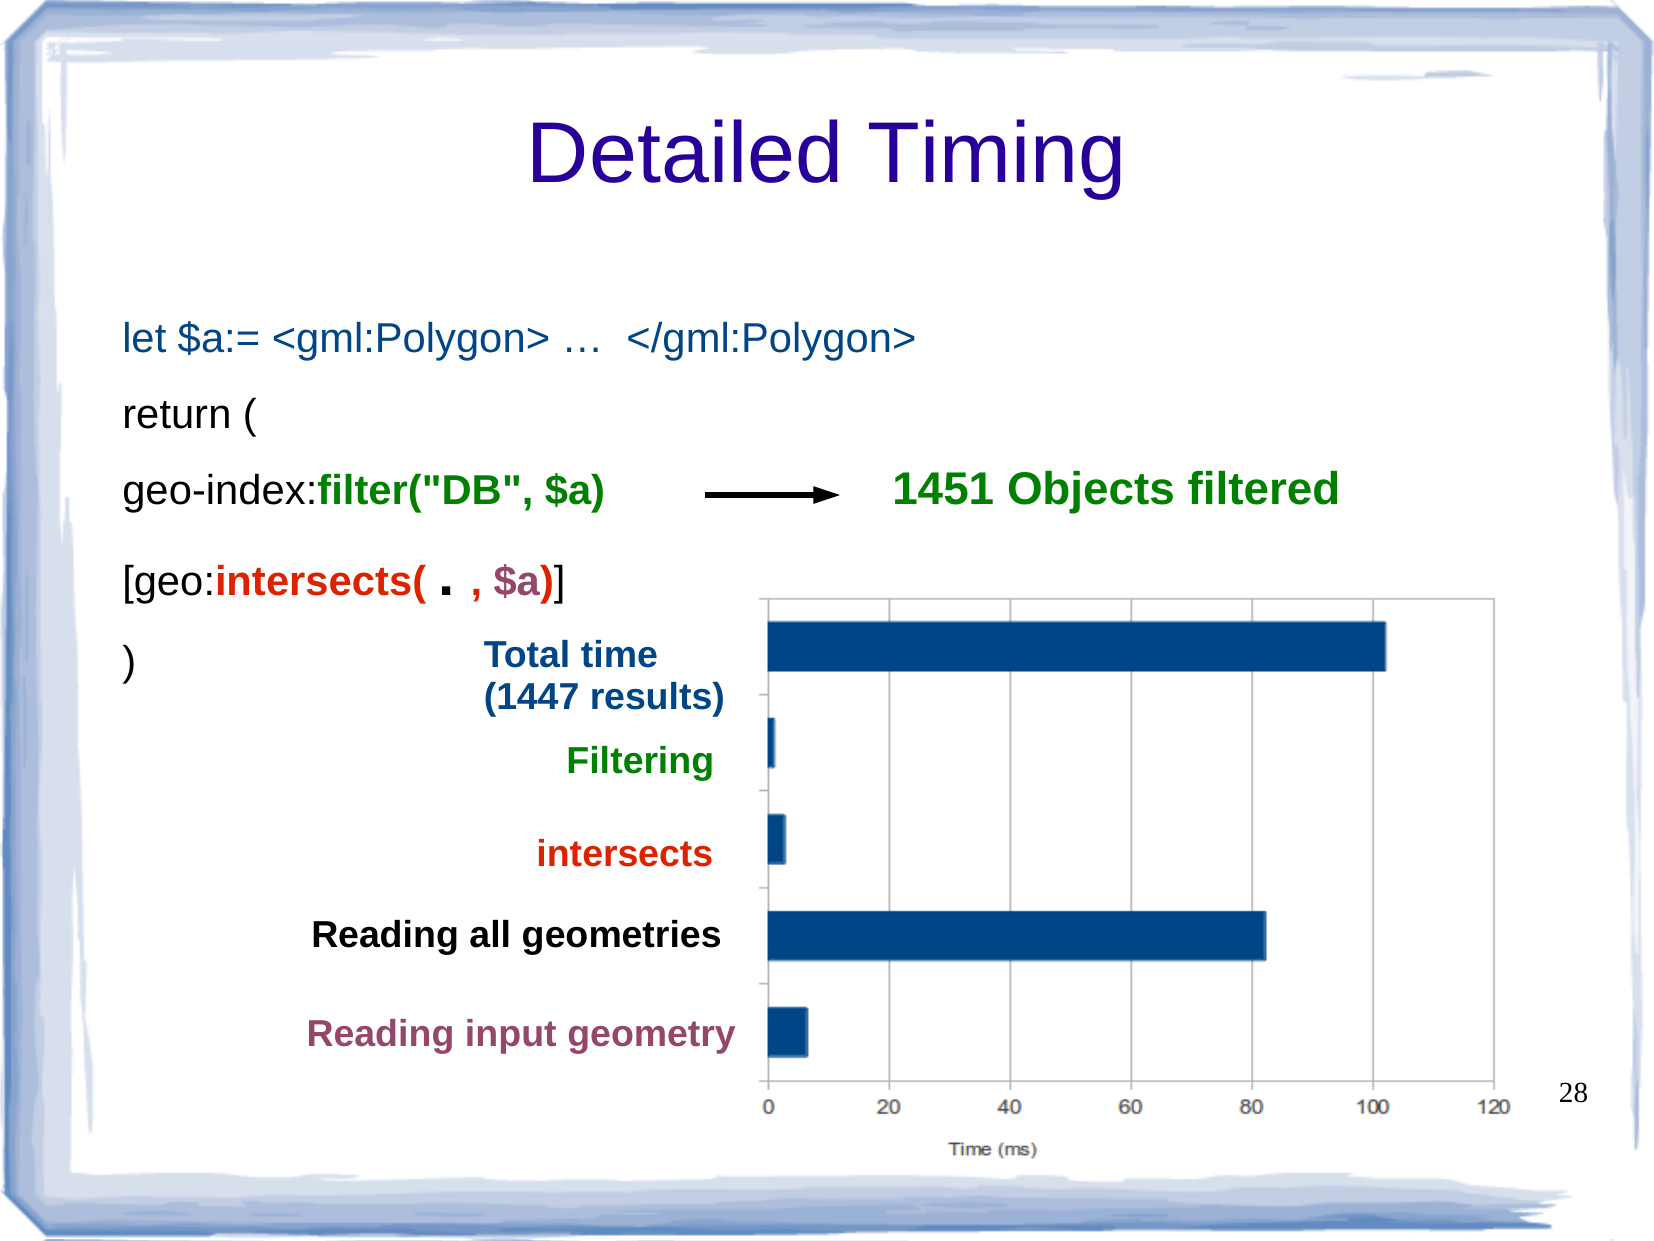

# Detailed Timing
let $a:= <gml:Polygon> … </gml:Polygon>
return (
geo-index:filter("DB", $a)
[geo:intersects( . , $a)]
)
1451 Objects filtered
Total time
(1447 results)
Filtering
intersects
Reading all geometries
Reading input geometry
28